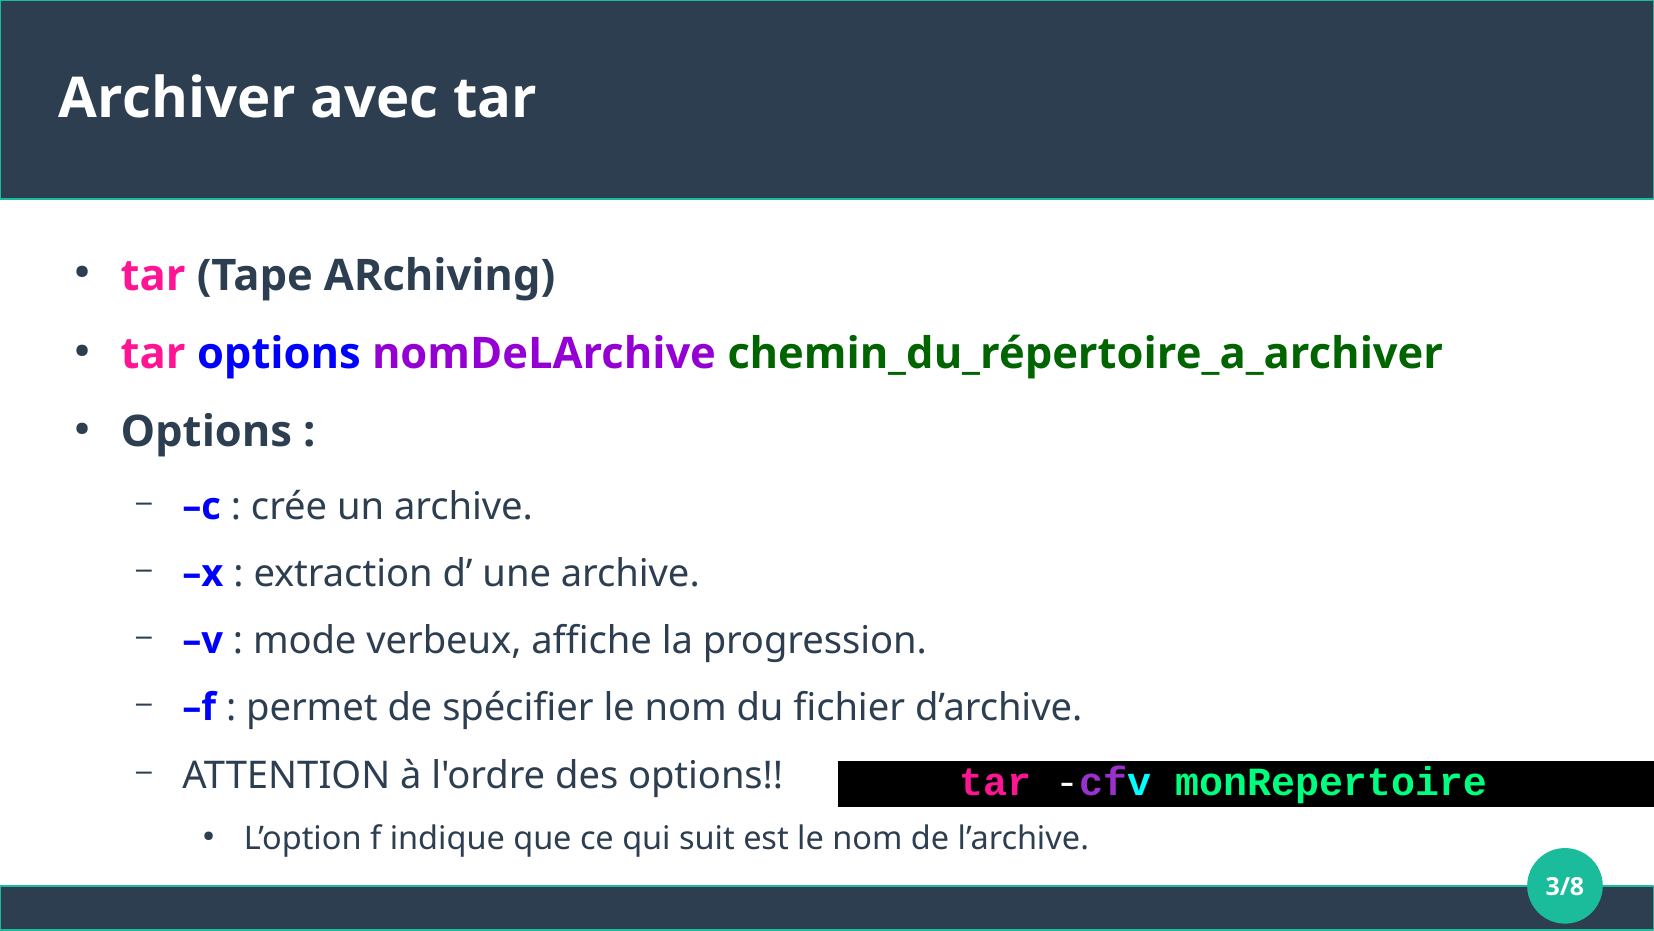

# Archiver avec tar
tar (Tape ARchiving)
tar options nomDeLArchive chemin_du_répertoire_a_archiver
Options :
–c : crée un archive.
–x : extraction d’ une archive.
–v : mode verbeux, affiche la progression.
–f : permet de spécifier le nom du fichier d’archive.
ATTENTION à l'ordre des options!!
L’option f indique que ce qui suit est le nom de l’archive.
3